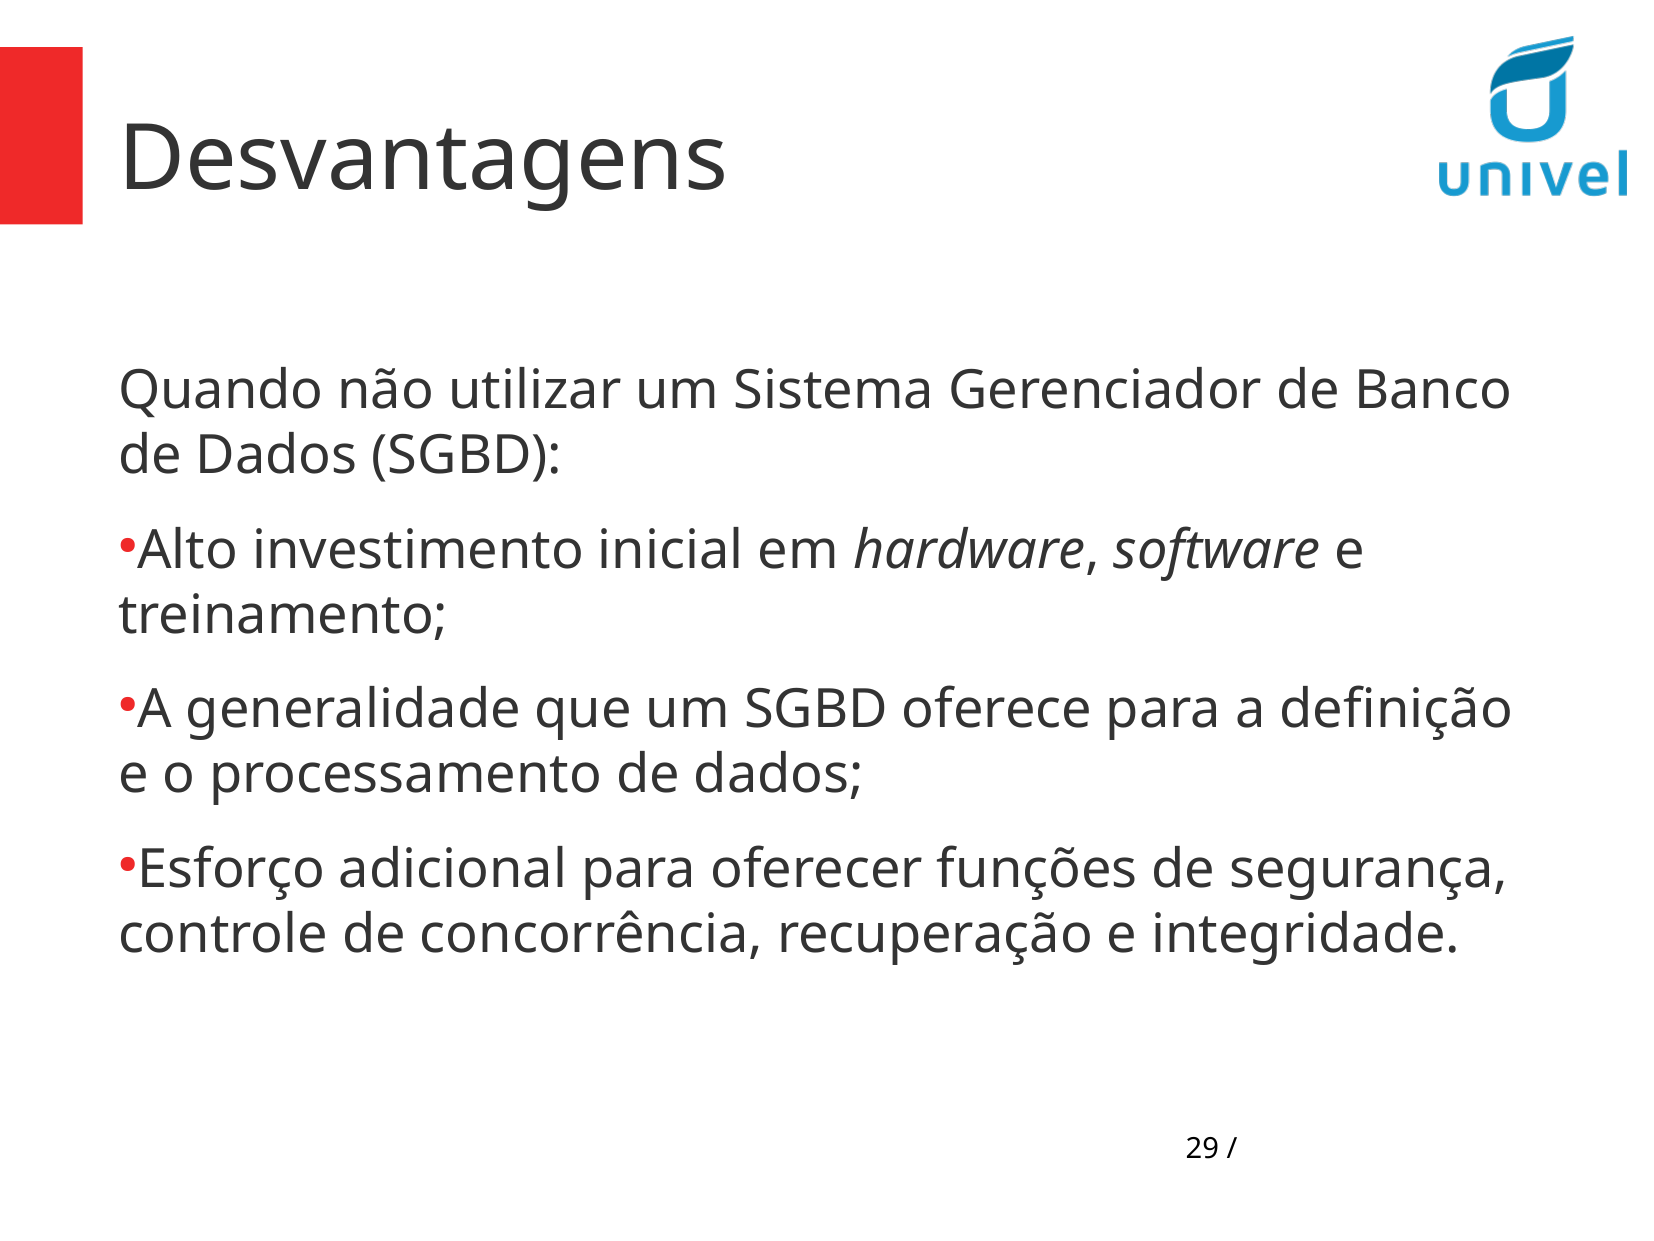

# Desvantagens
Quando não utilizar um Sistema Gerenciador de Banco de Dados (SGBD):
Alto investimento inicial em hardware, software e treinamento;
A generalidade que um SGBD oferece para a definição e o processamento de dados;
Esforço adicional para oferecer funções de segurança, controle de concorrência, recuperação e integridade.